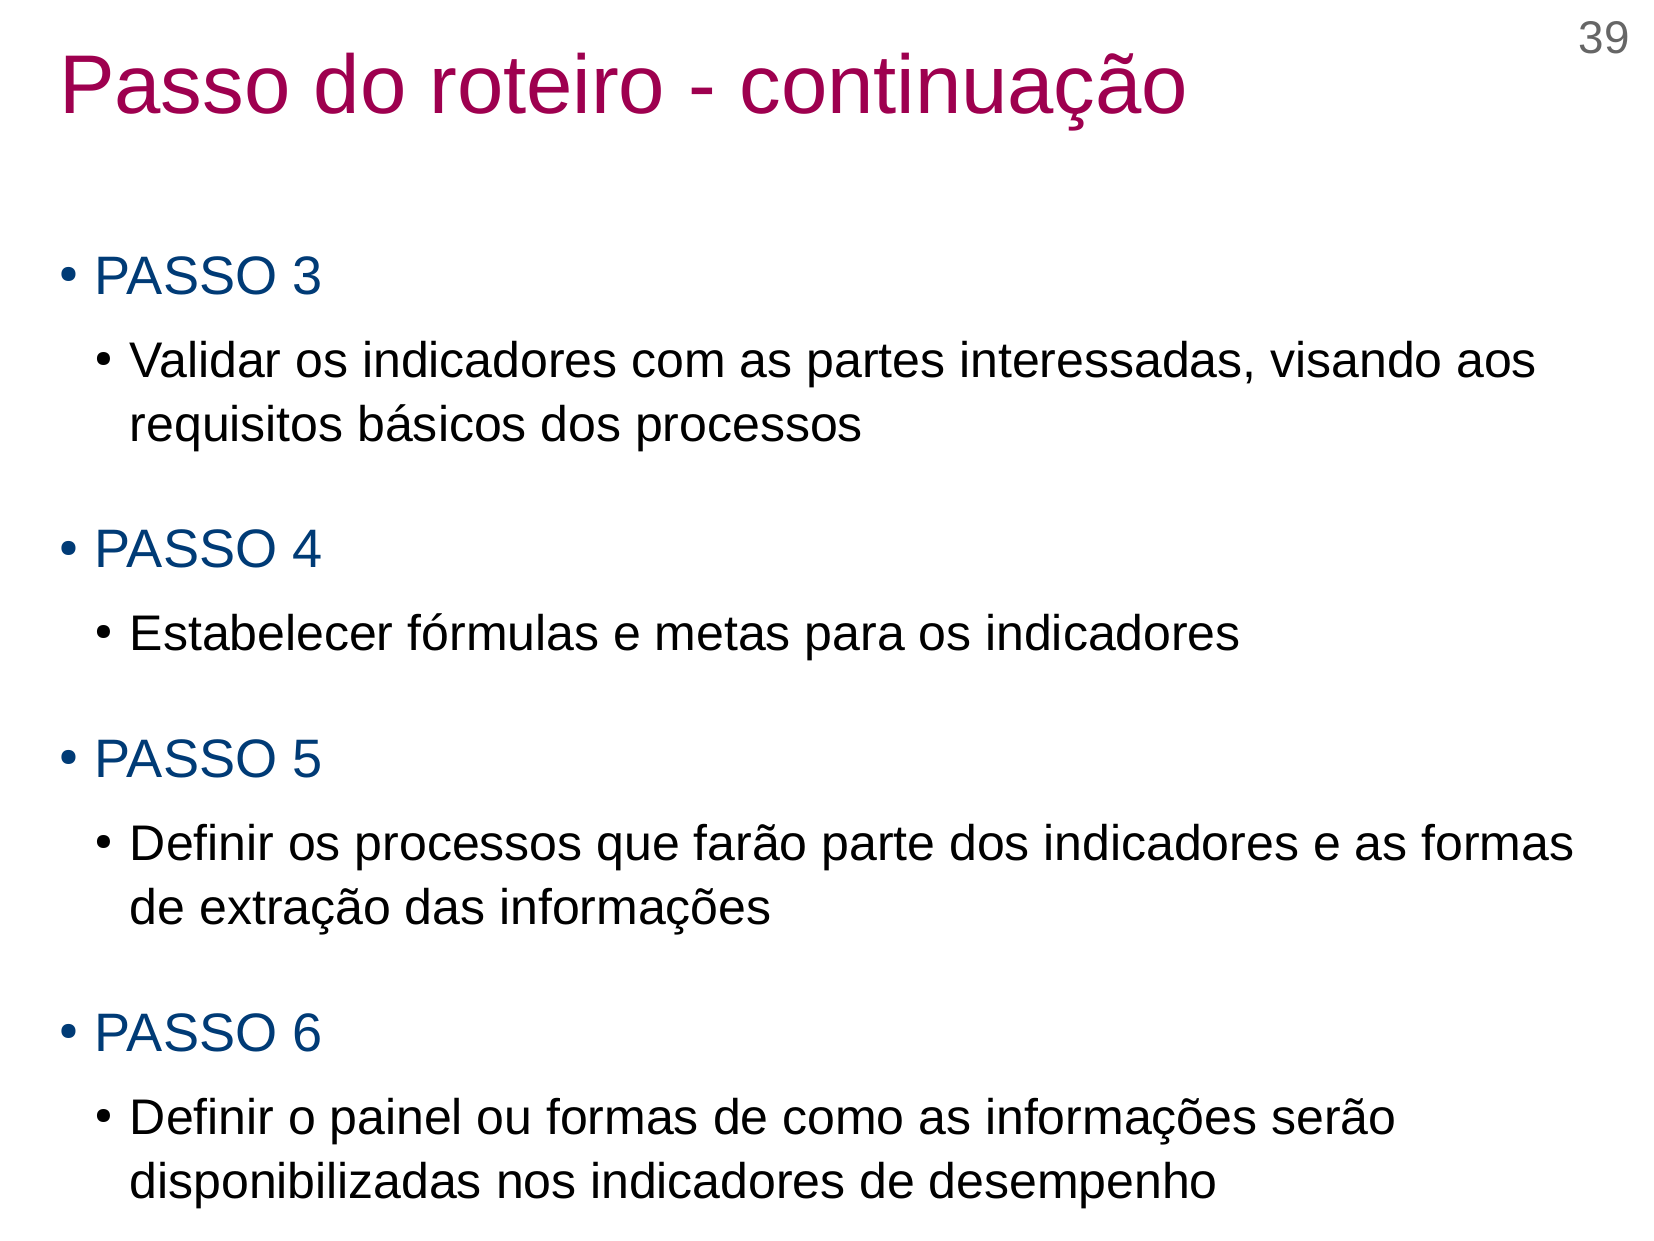

39
# Passo do roteiro - continuação
PASSO 3
Validar os indicadores com as partes interessadas, visando aos requisitos básicos dos processos
PASSO 4
Estabelecer fórmulas e metas para os indicadores
PASSO 5
Definir os processos que farão parte dos indicadores e as formas de extração das informações
PASSO 6
Definir o painel ou formas de como as informações serão disponibilizadas nos indicadores de desempenho